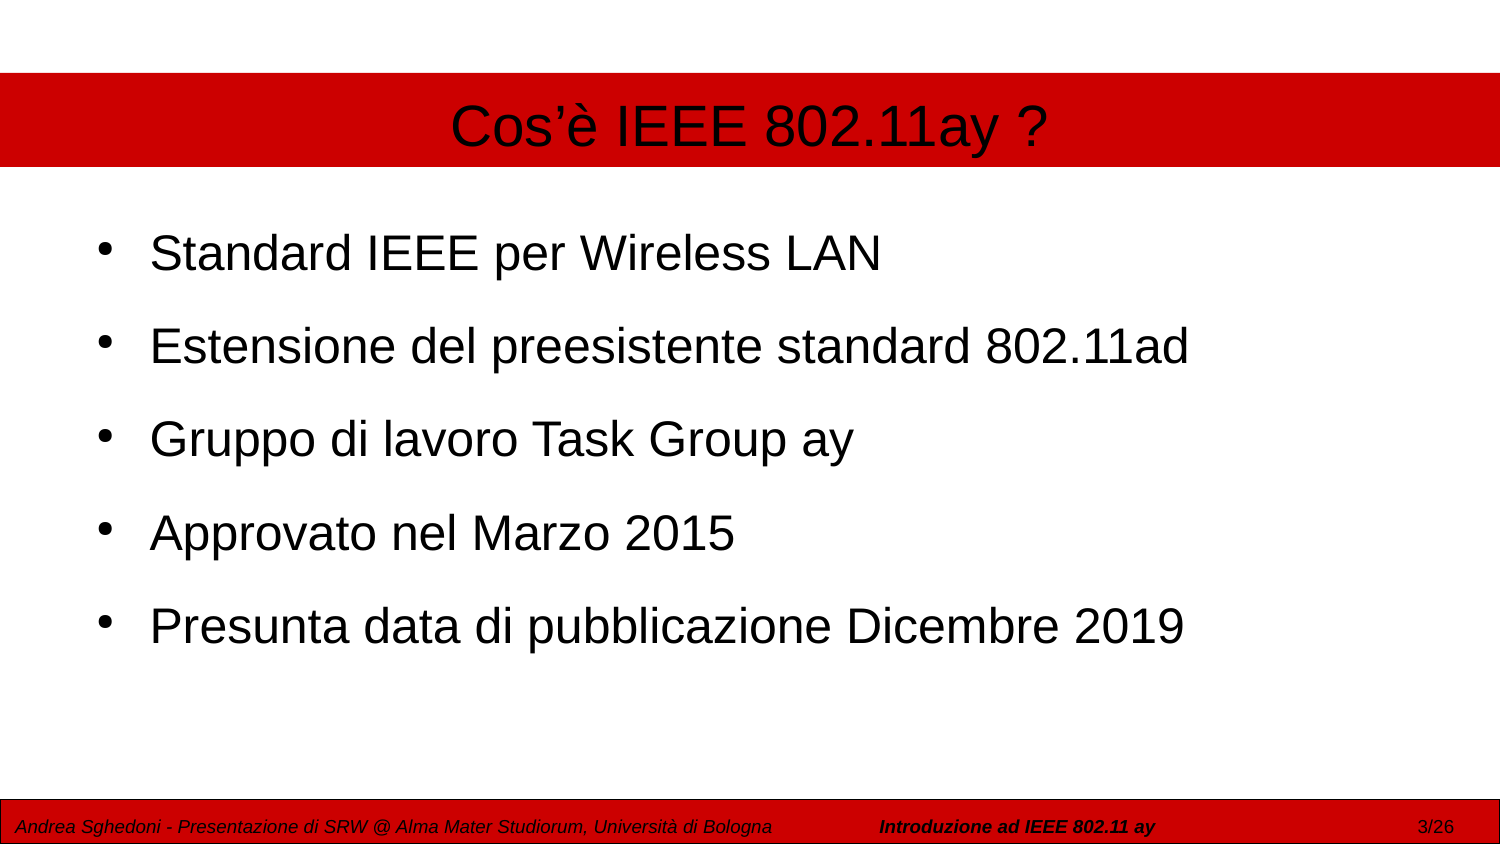

Cos’è IEEE 802.11ay ?
# Standard IEEE per Wireless LAN
Estensione del preesistente standard 802.11ad
Gruppo di lavoro Task Group ay
Approvato nel Marzo 2015
Presunta data di pubblicazione Dicembre 2019
Andrea Sghedoni - Presentazione di SRW @ Alma Mater Studiorum, Università di Bologna 	 Introduzione ad IEEE 802.11 ay 			3/26